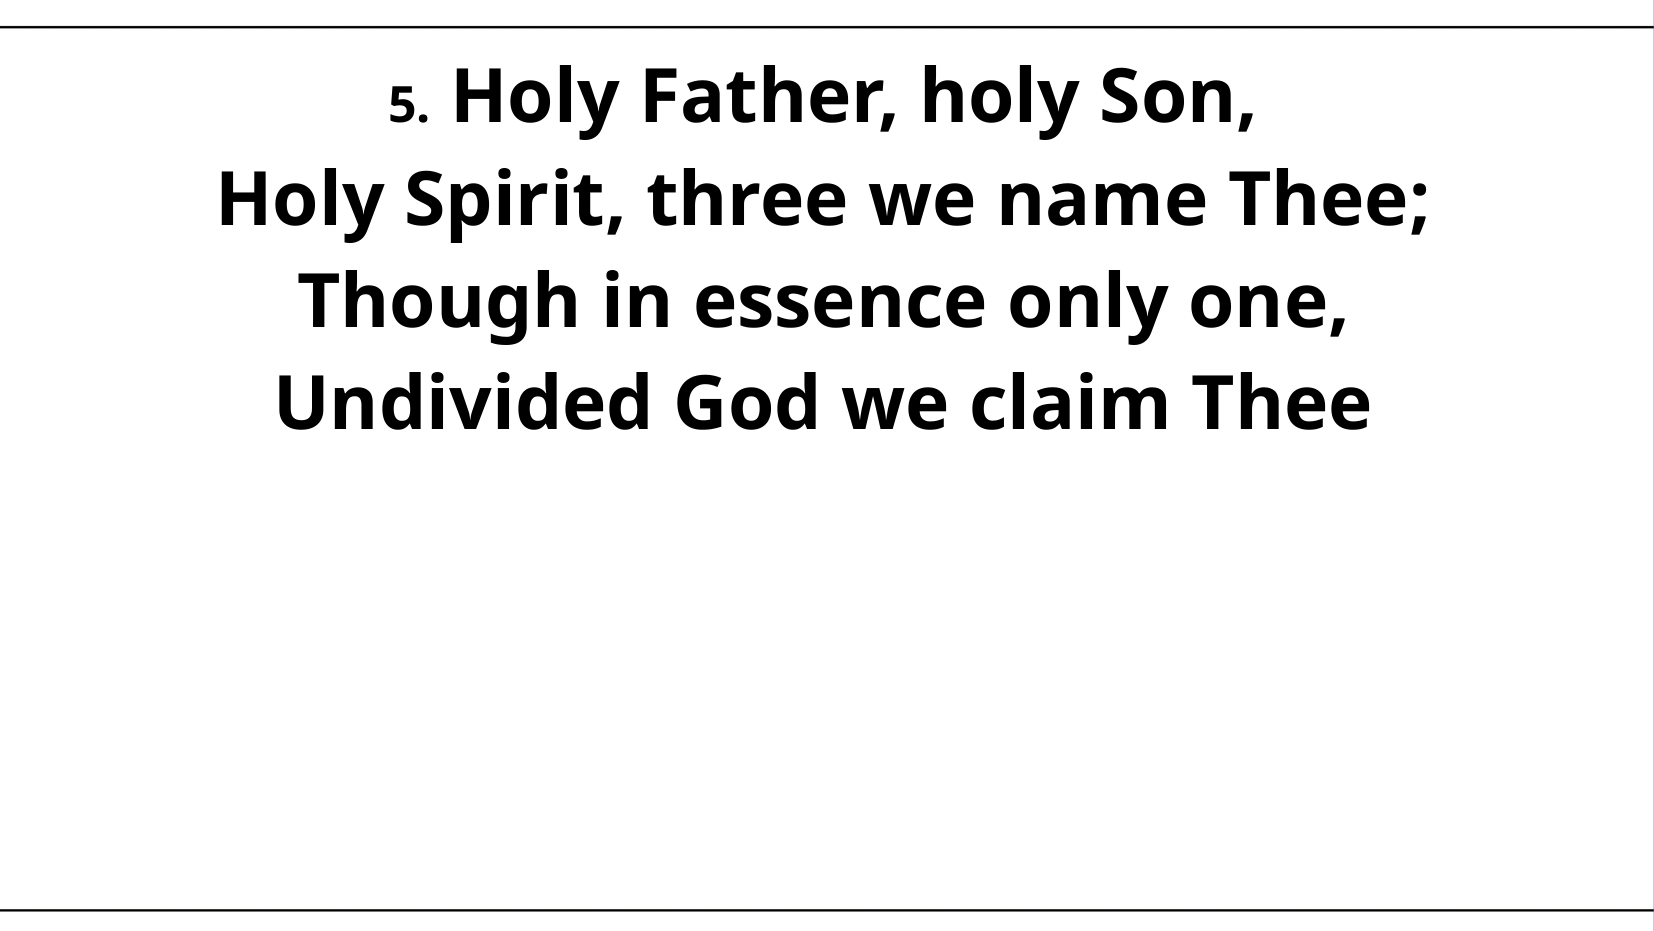

5. Holy Father, holy Son,
Holy Spirit, three we name Thee;
Though in essence only one,
Undivided God we claim Thee